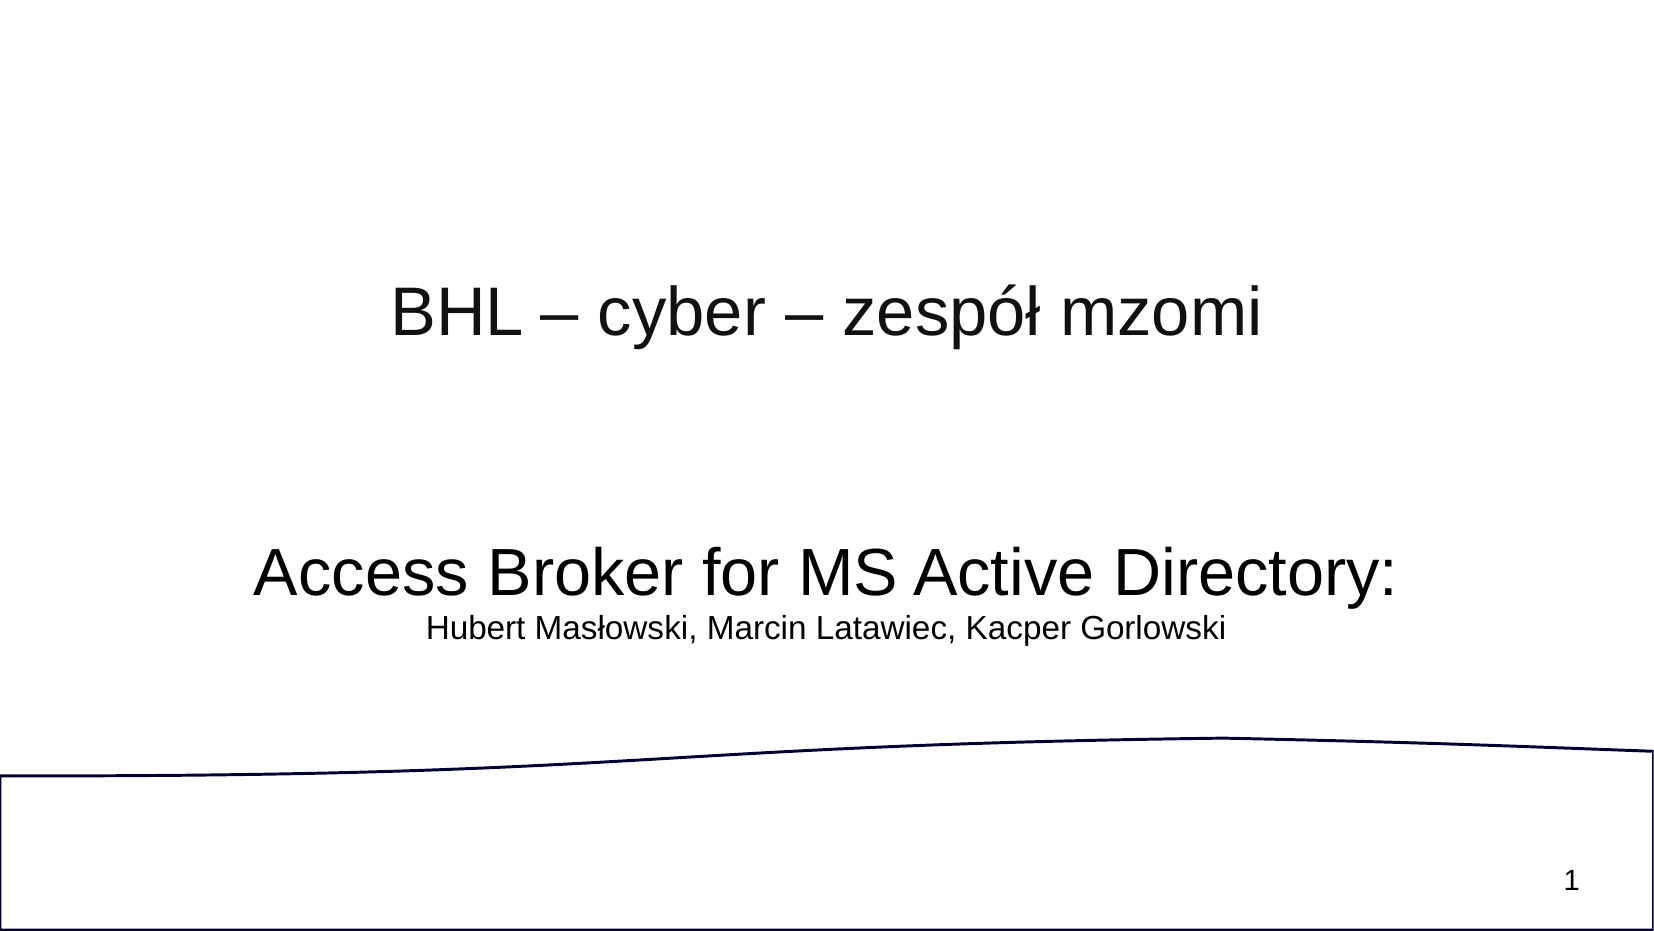

# BHL – cyber – zespół mzomi
Access Broker for MS Active Directory:
Hubert Masłowski, Marcin Latawiec, Kacper Gorlowski